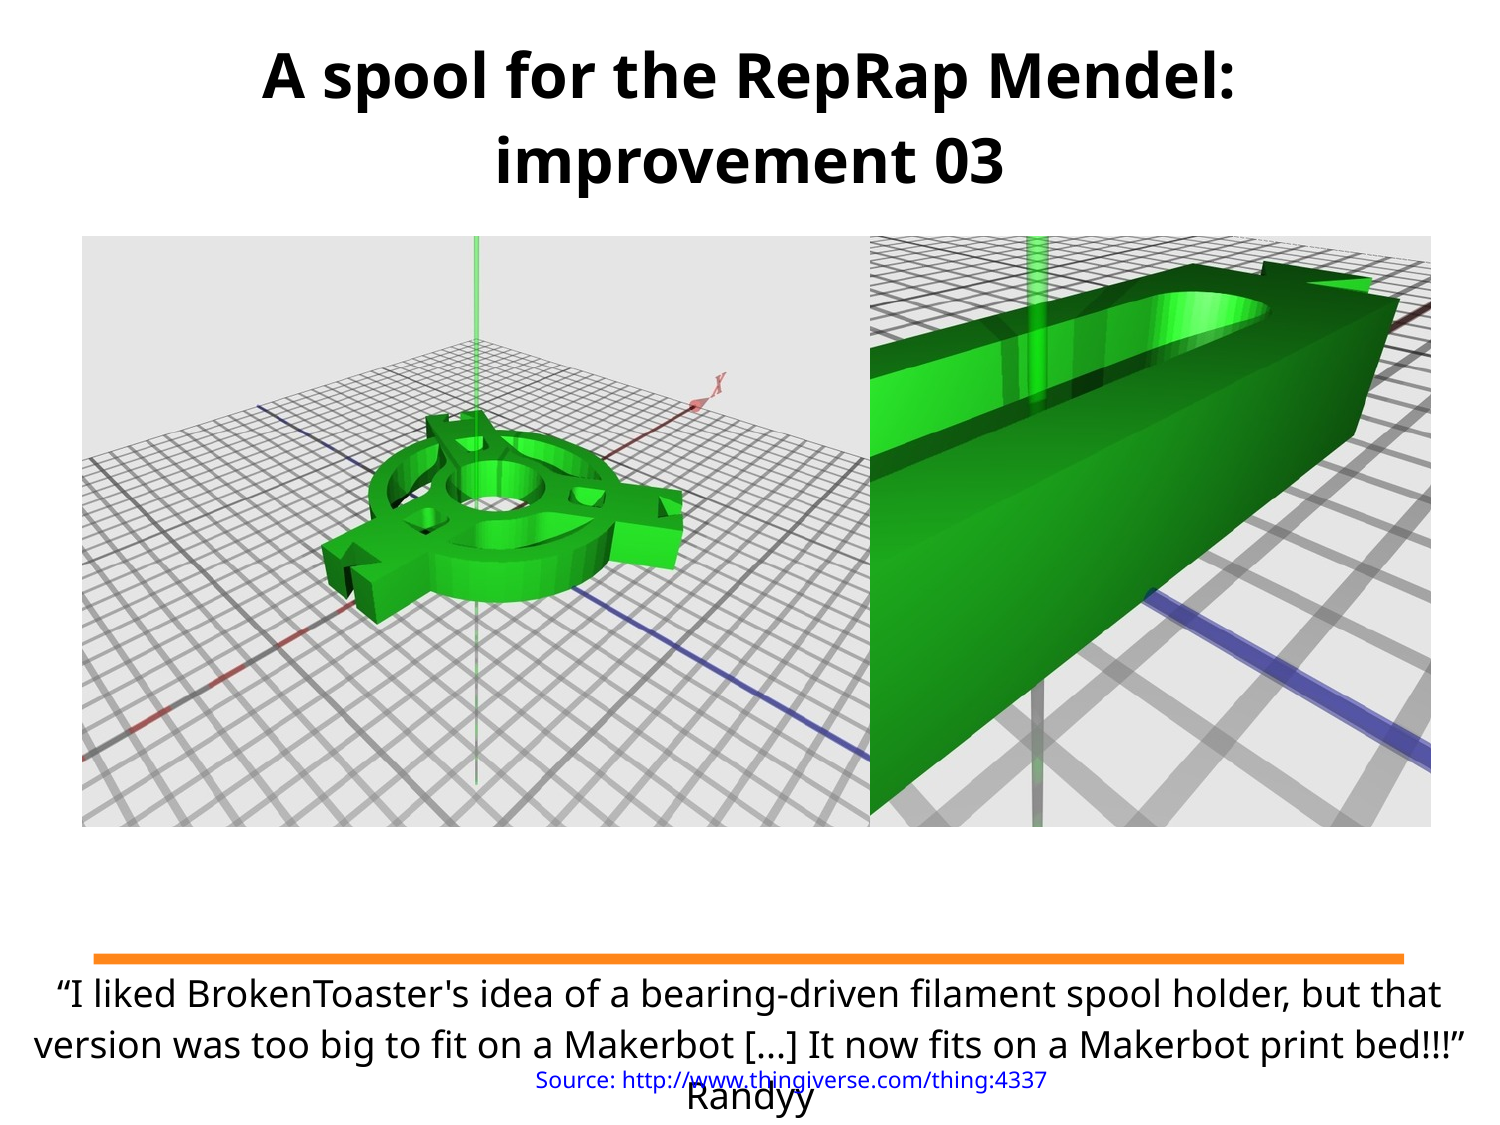

# A spool for the RepRap Mendel: improvement 03
“I liked BrokenToaster's idea of a bearing-driven filament spool holder, but that version was too big to fit on a Makerbot [...] It now fits on a Makerbot print bed!!!” Randyy
Source: http://www.thingiverse.com/thing:4337